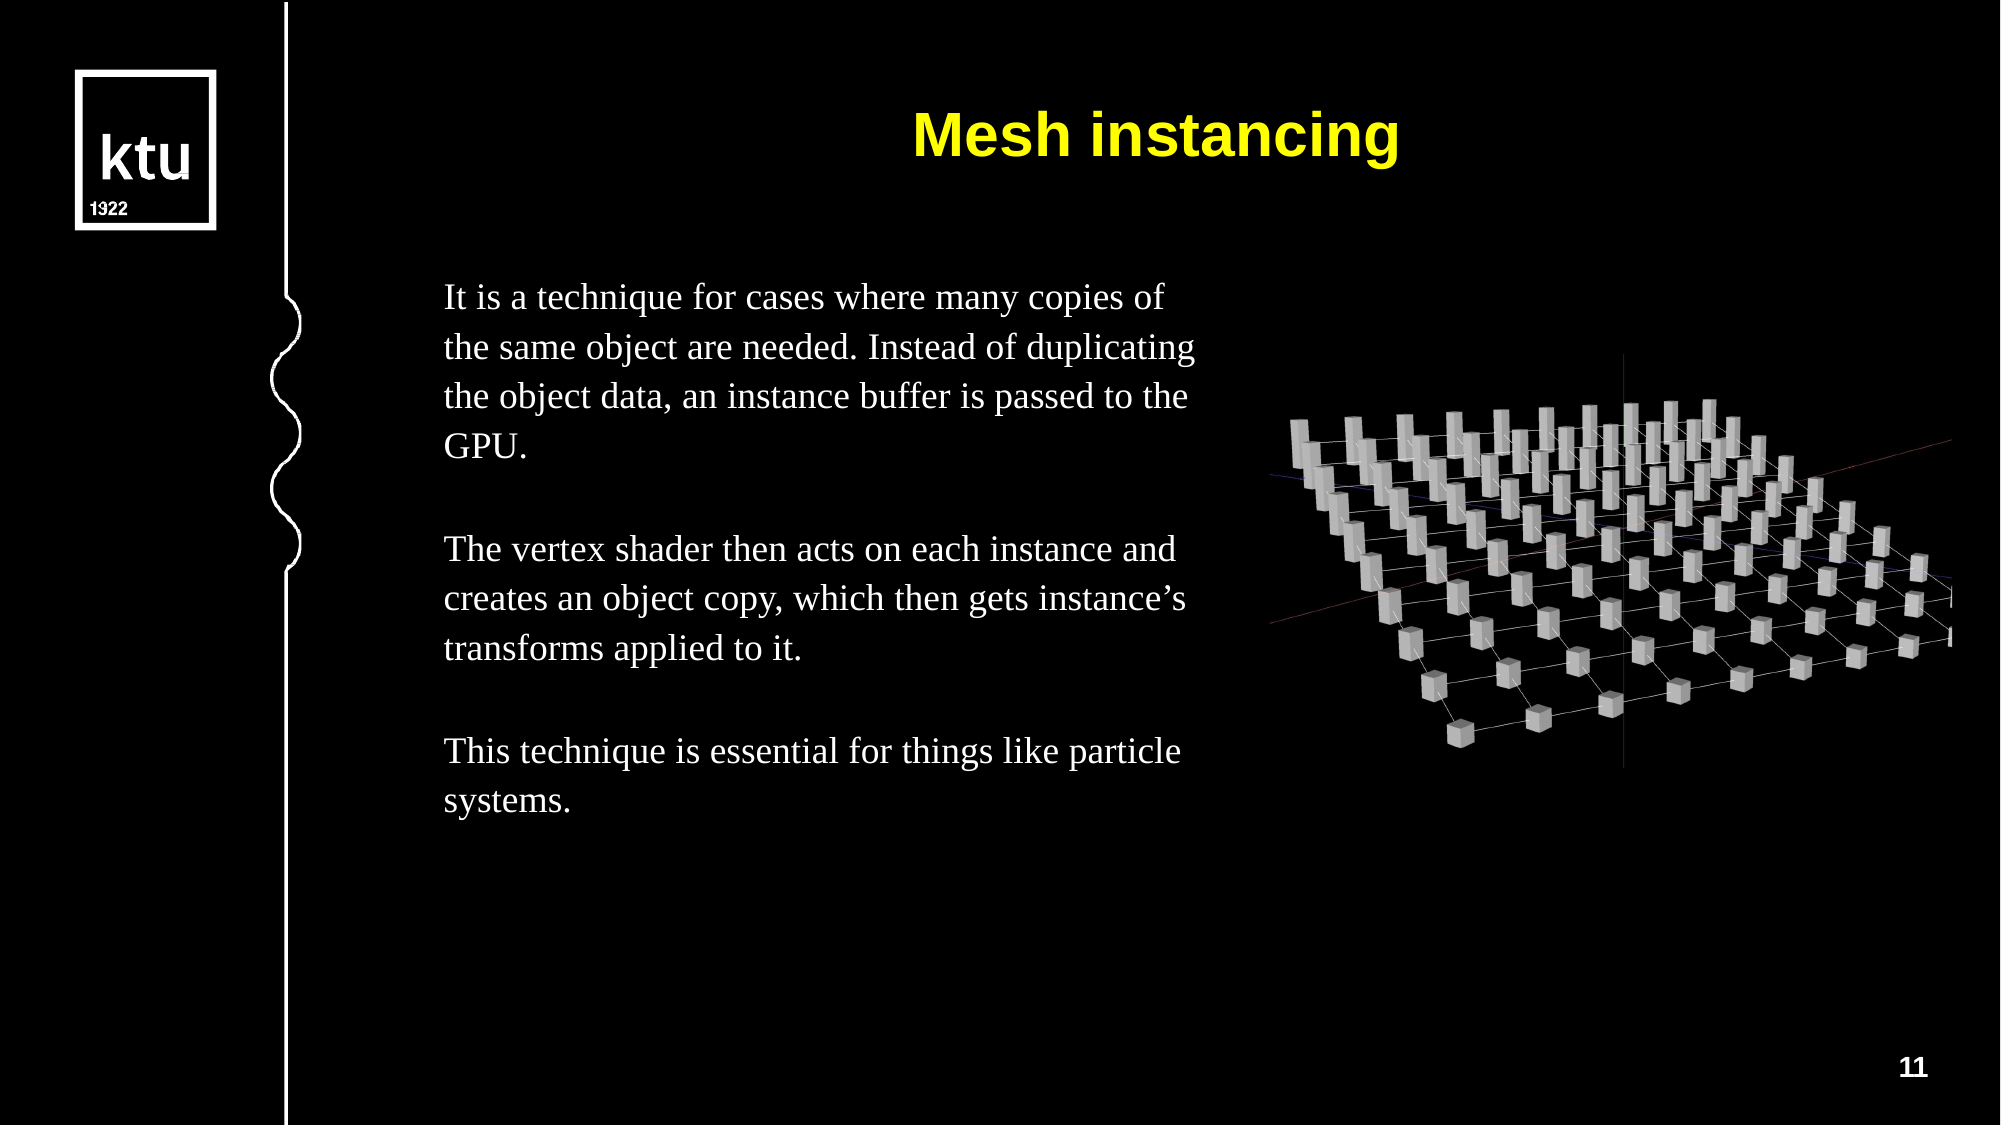

Mesh instancing
# It is a technique for cases where many copies of the same object are needed. Instead of duplicating the object data, an instance buffer is passed to the GPU.
The vertex shader then acts on each instance and creates an object copy, which then gets instance’s transforms applied to it.
This technique is essential for things like particle systems.